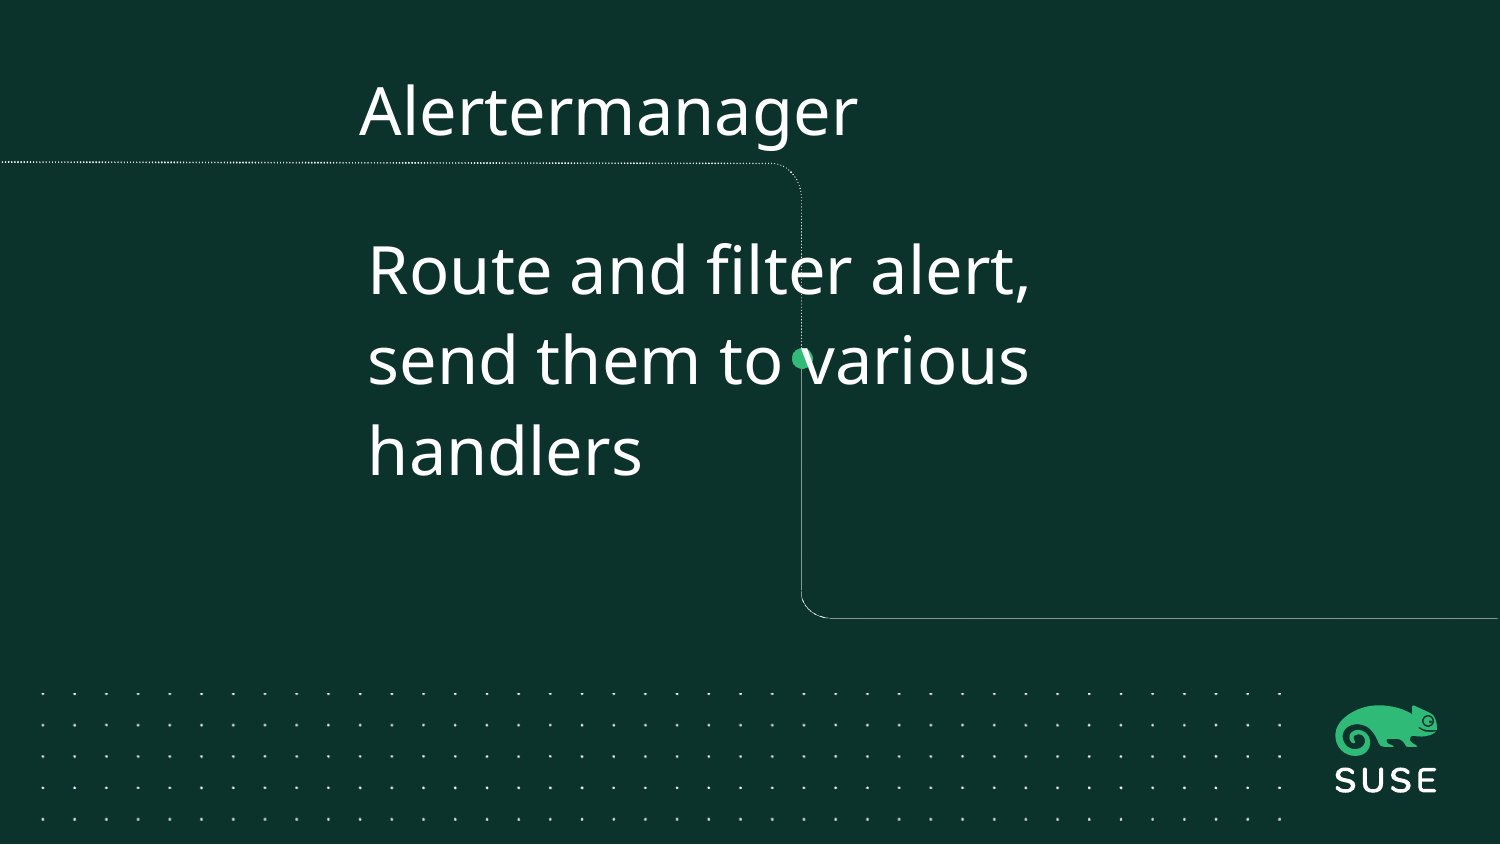

Alertermanager
Route and filter alert, send them to various handlers